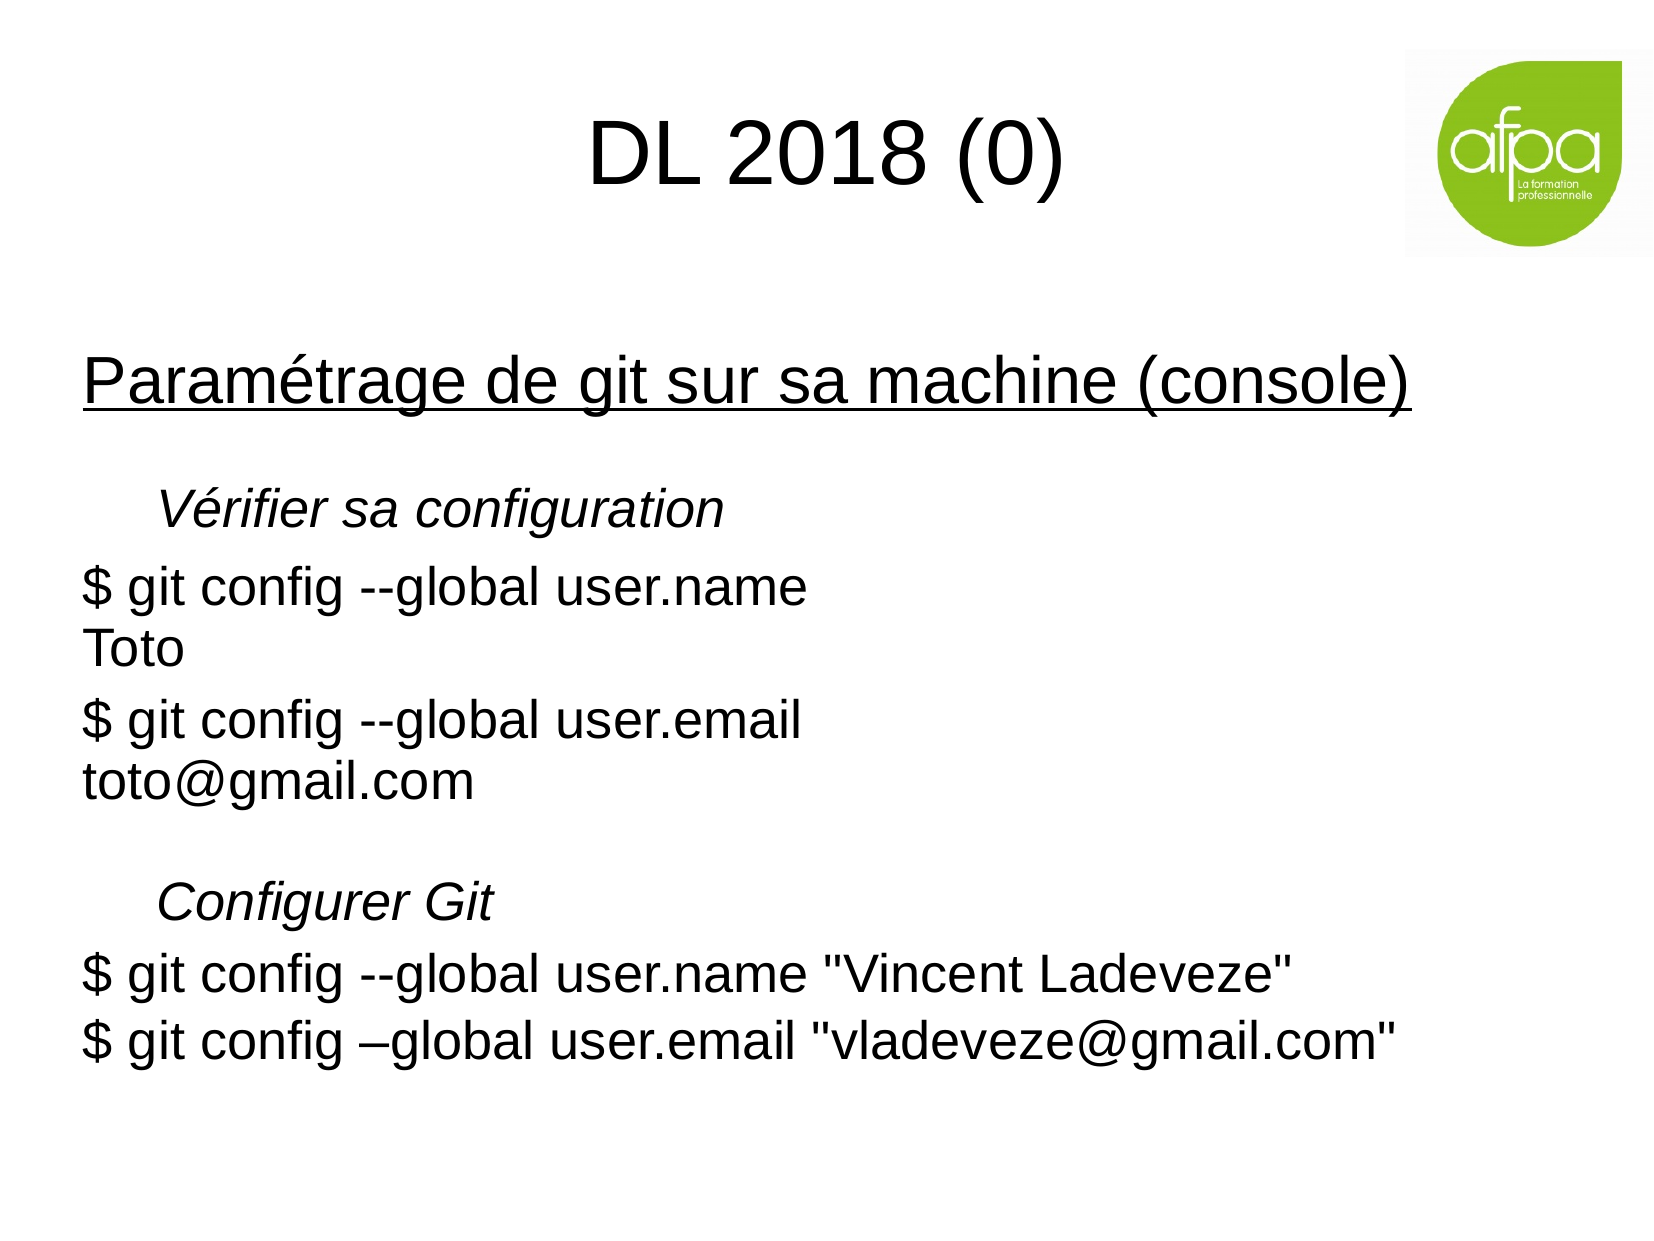

# DL 2018 (0)
Paramétrage de git sur sa machine (console)
Vérifier sa configuration
$ git config --global user.name
Toto
$ git config --global user.email
toto@gmail.com
	Configurer Git
$ git config --global user.name "Vincent Ladeveze"
$ git config –global user.email "vladeveze@gmail.com"